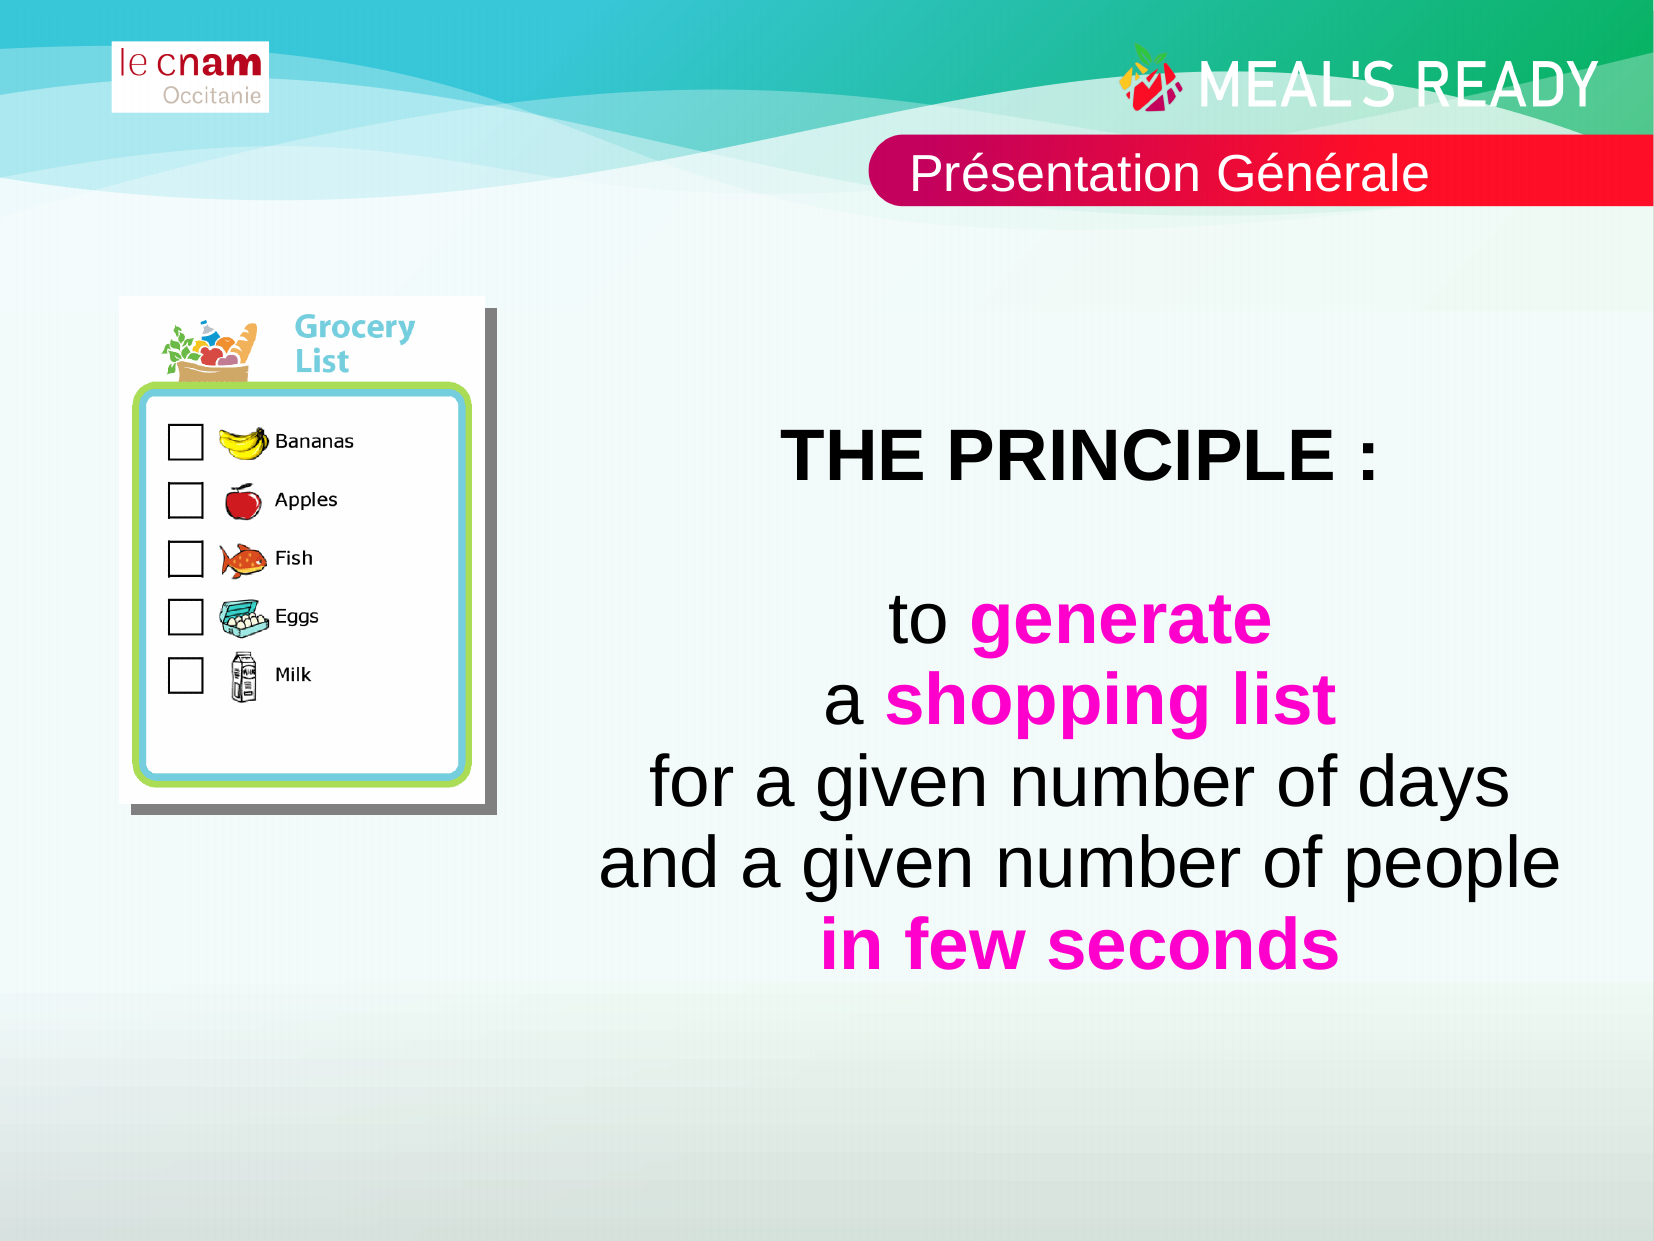

# Présentation Générale
THE PRINCIPLE :
to generate
a shopping list
for a given number of days
and a given number of people
in few seconds